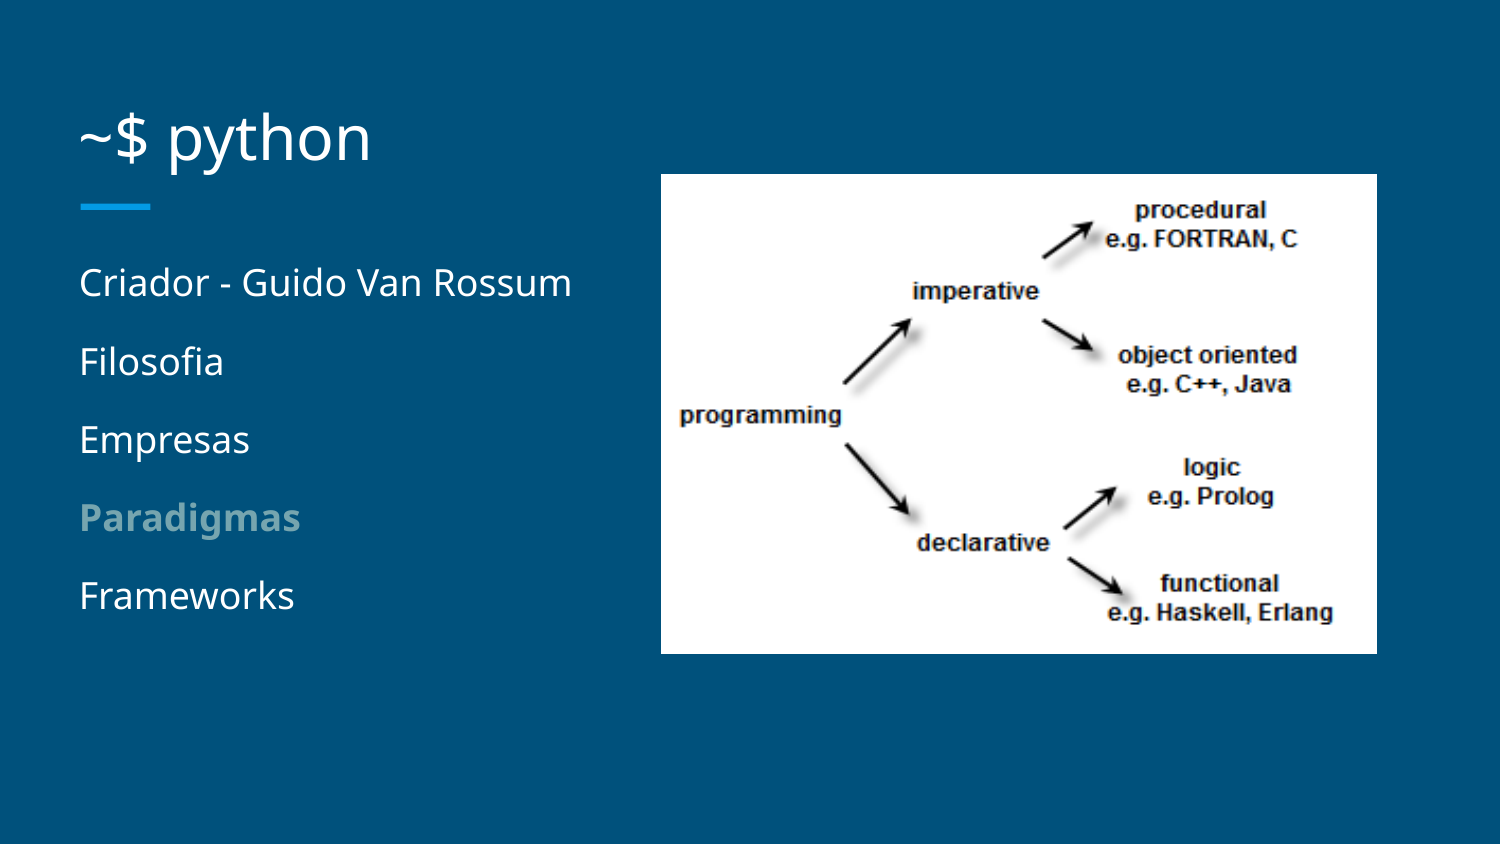

# ~$ python
Criador - Guido Van Rossum
Filosofia
Empresas
Paradigmas
Frameworks